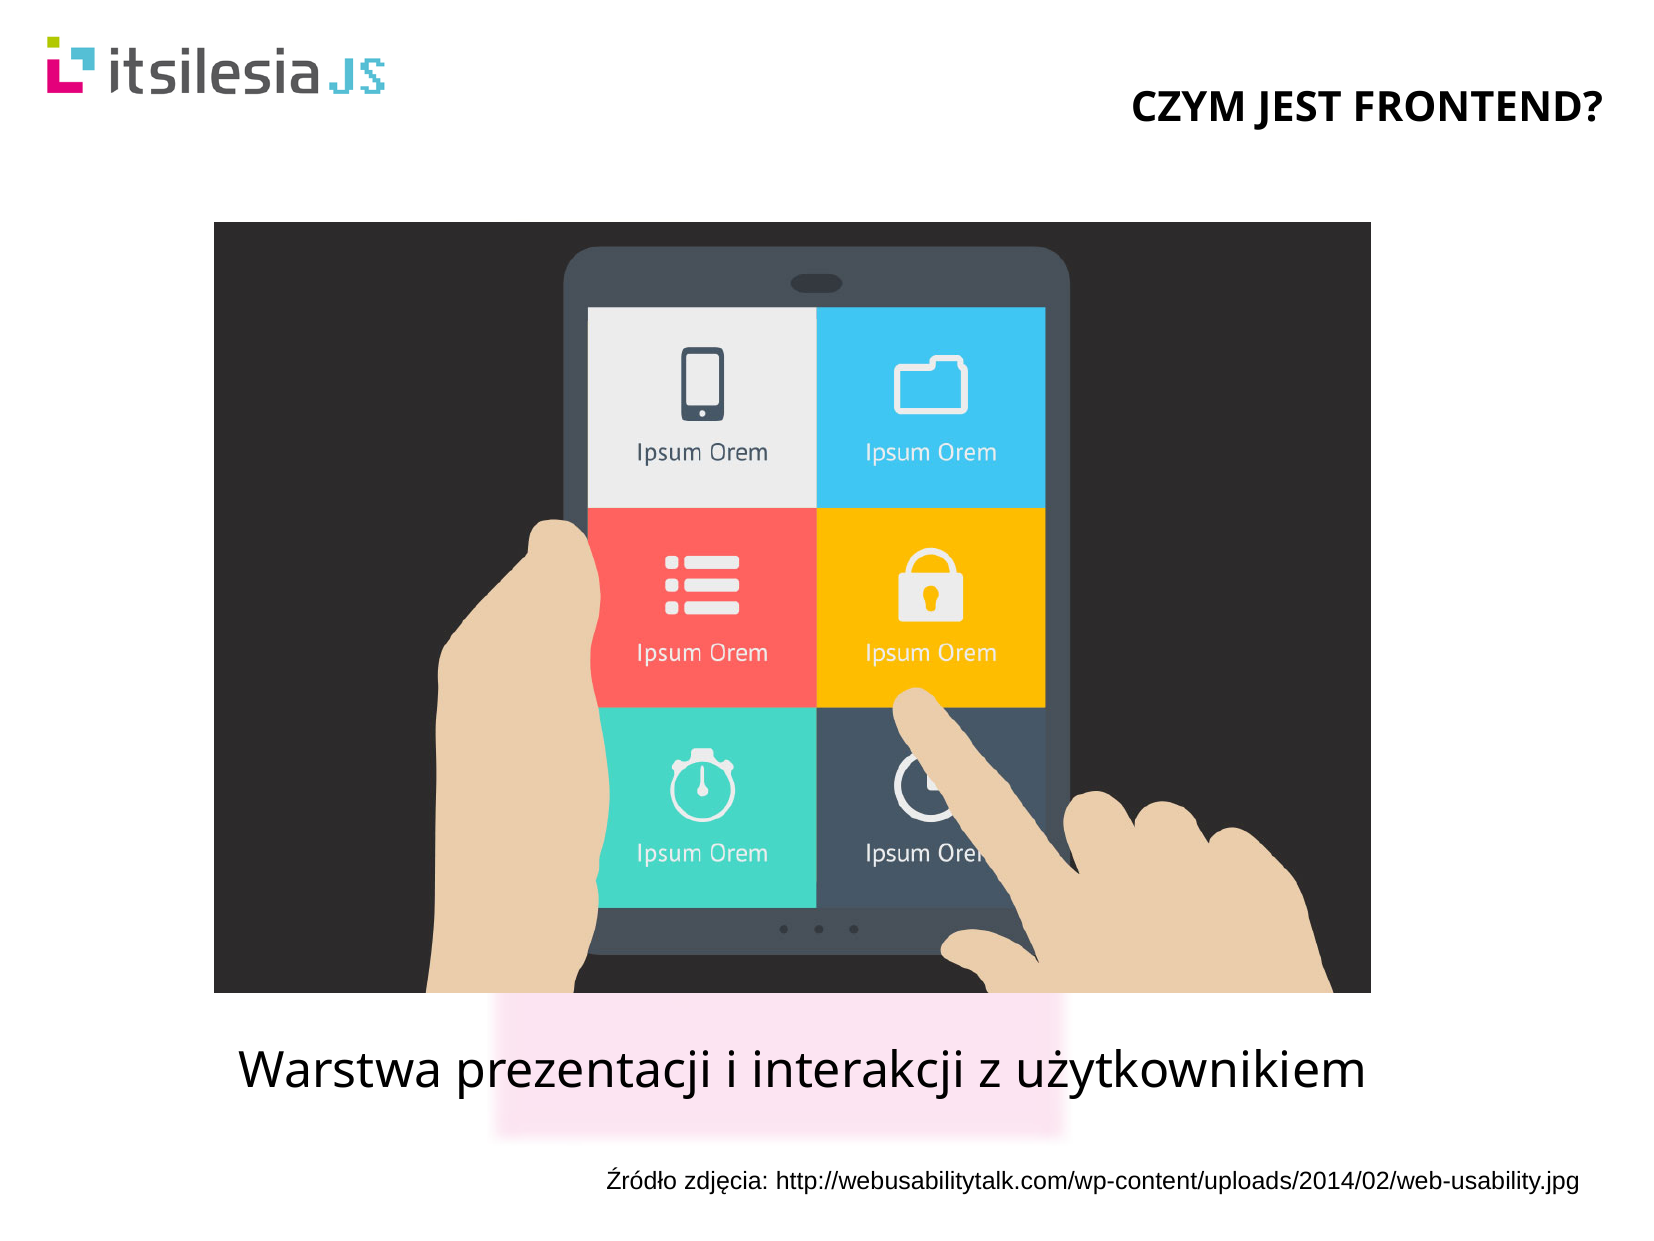

CZYM JEST FRONTEND?
Warstwa prezentacji i interakcji z użytkownikiem
Źródło zdjęcia: http://webusabilitytalk.com/wp-content/uploads/2014/02/web-usability.jpg